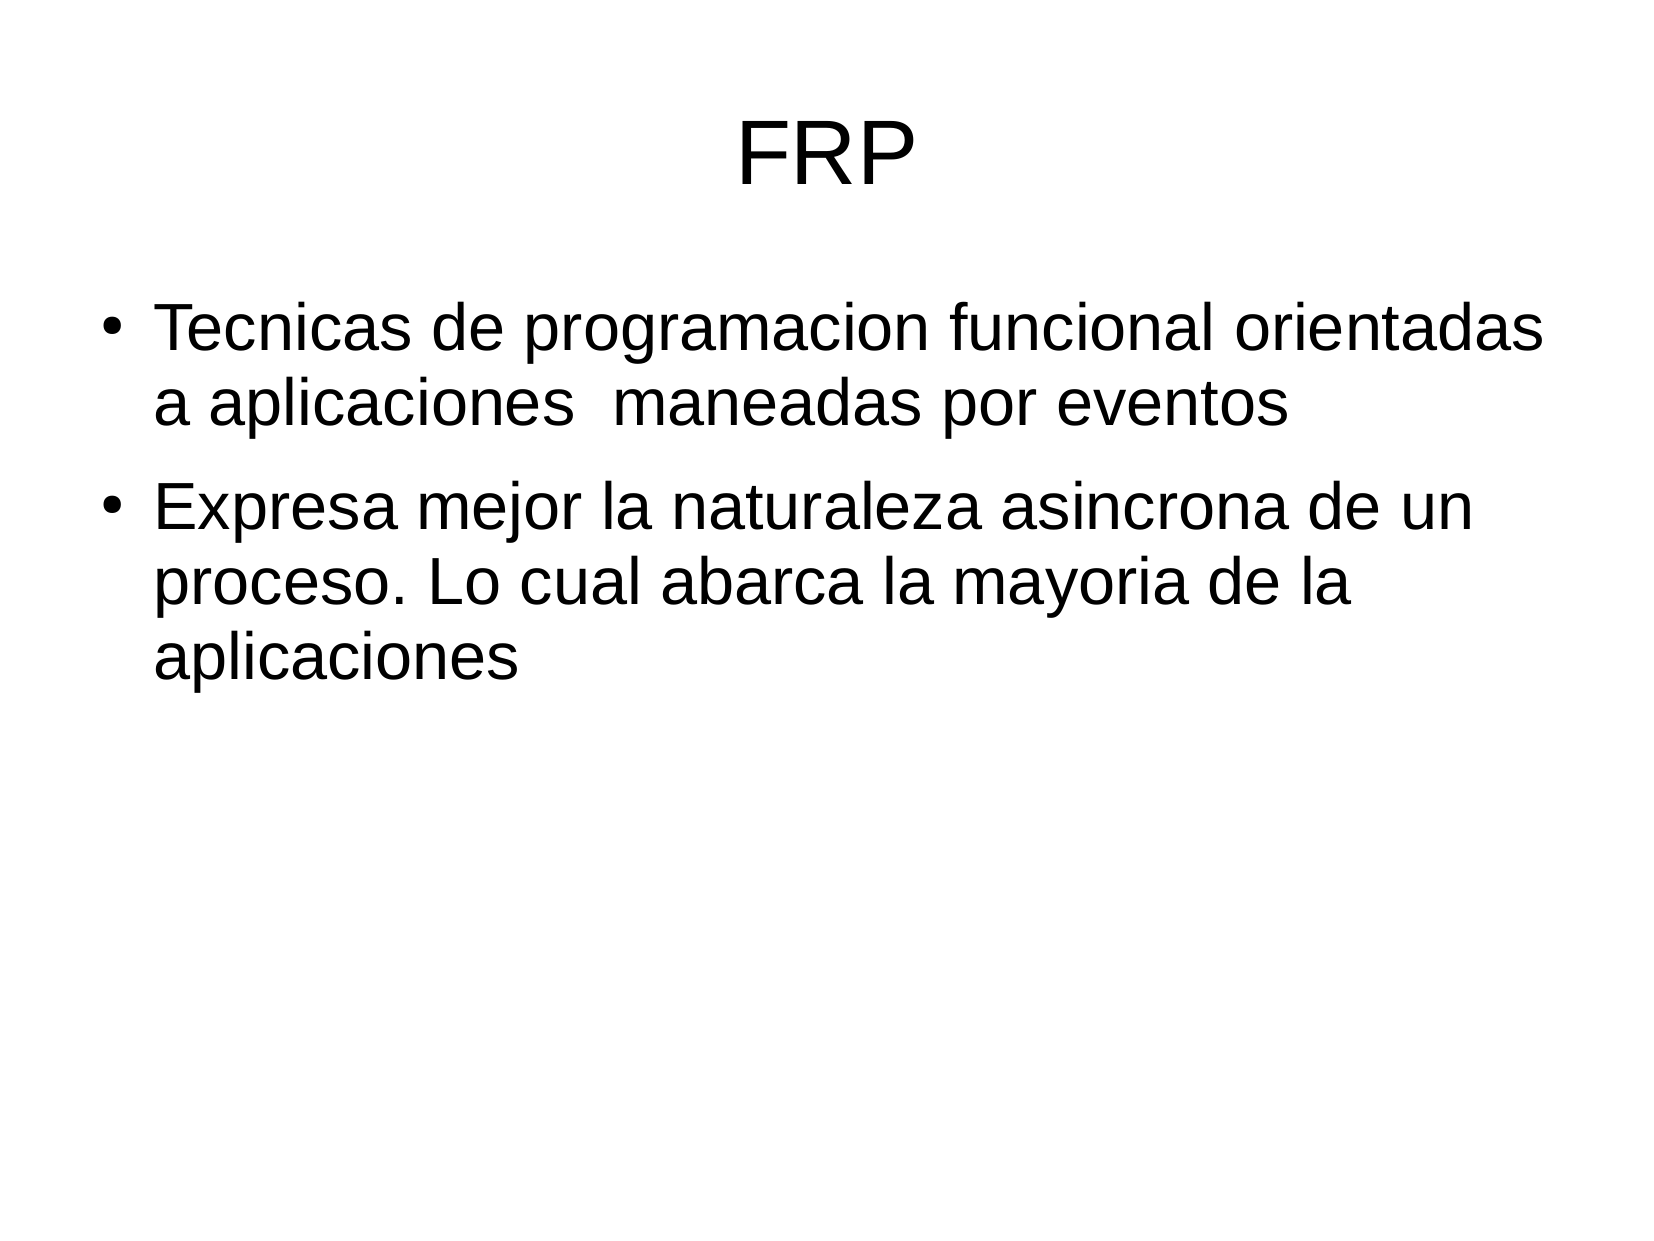

# FRP
Tecnicas de programacion funcional orientadas a aplicaciones maneadas por eventos
Expresa mejor la naturaleza asincrona de un proceso. Lo cual abarca la mayoria de la aplicaciones